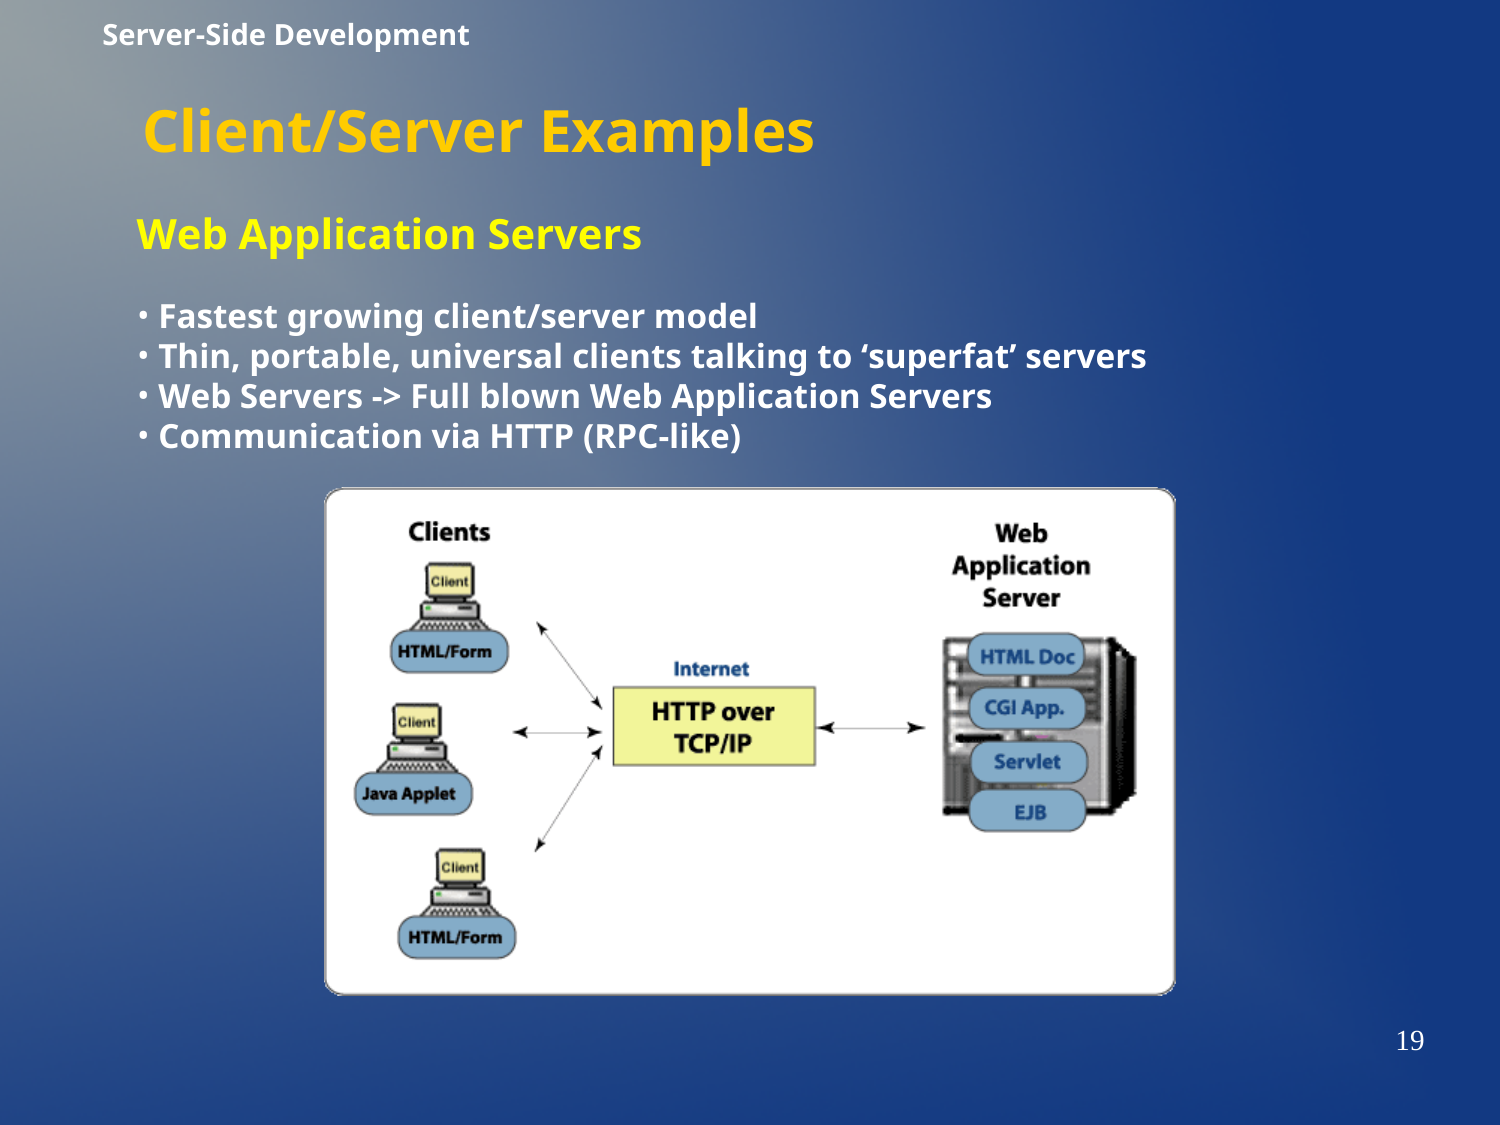

Server-Side Development
Client/Server Examples
Web Application Servers
 Fastest growing client/server model
 Thin, portable, universal clients talking to ‘superfat’ servers
 Web Servers -> Full blown Web Application Servers
 Communication via HTTP (RPC-like)
19